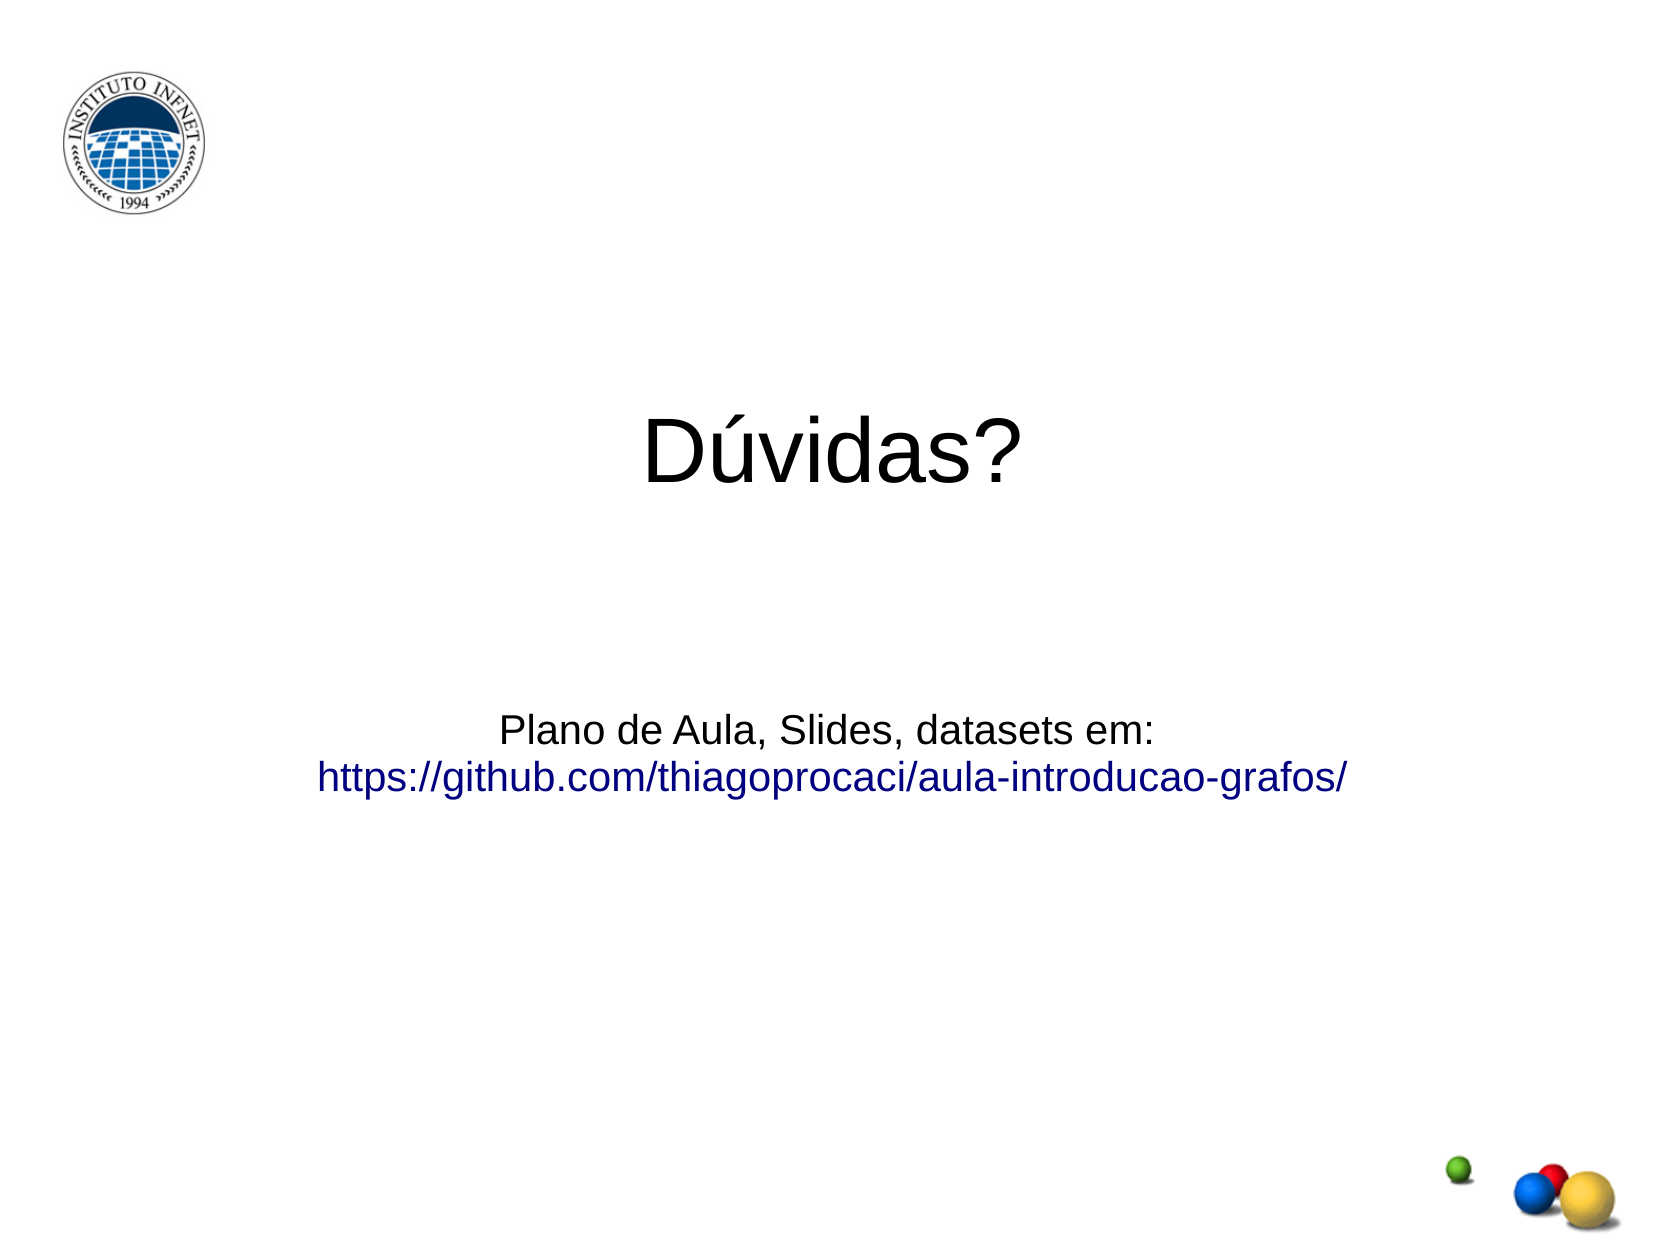

# Dúvidas? Plano de Aula, Slides, datasets em: https://github.com/thiagoprocaci/aula-introducao-grafos/